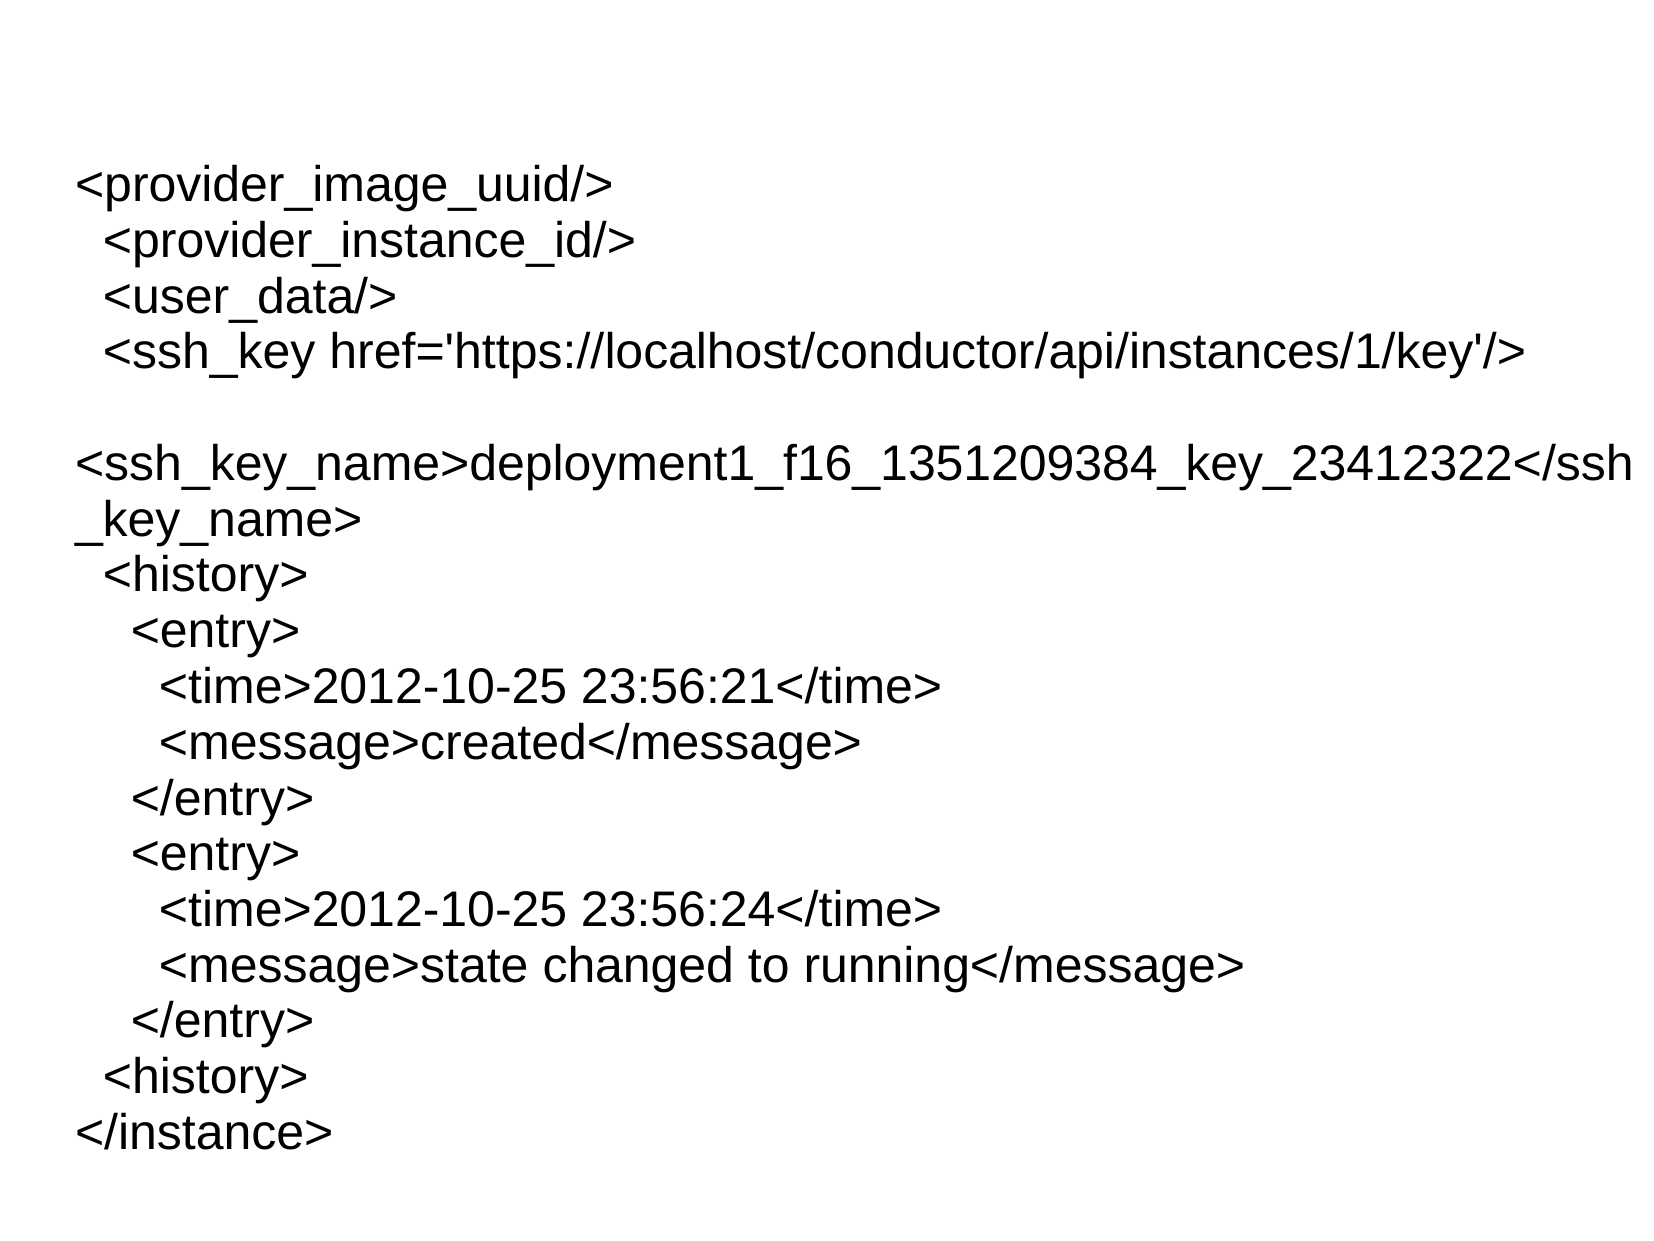

# <provider_image_uuid/>
 <provider_instance_id/>
 <user_data/>
 <ssh_key href='https://localhost/conductor/api/instances/1/key'/>
 <ssh_key_name>deployment1_f16_1351209384_key_23412322</ssh_key_name>
 <history>
 <entry>
 <time>2012-10-25 23:56:21</time>
 <message>created</message>
 </entry>
 <entry>
 <time>2012-10-25 23:56:24</time>
 <message>state changed to running</message>
 </entry>
 <history>
</instance>